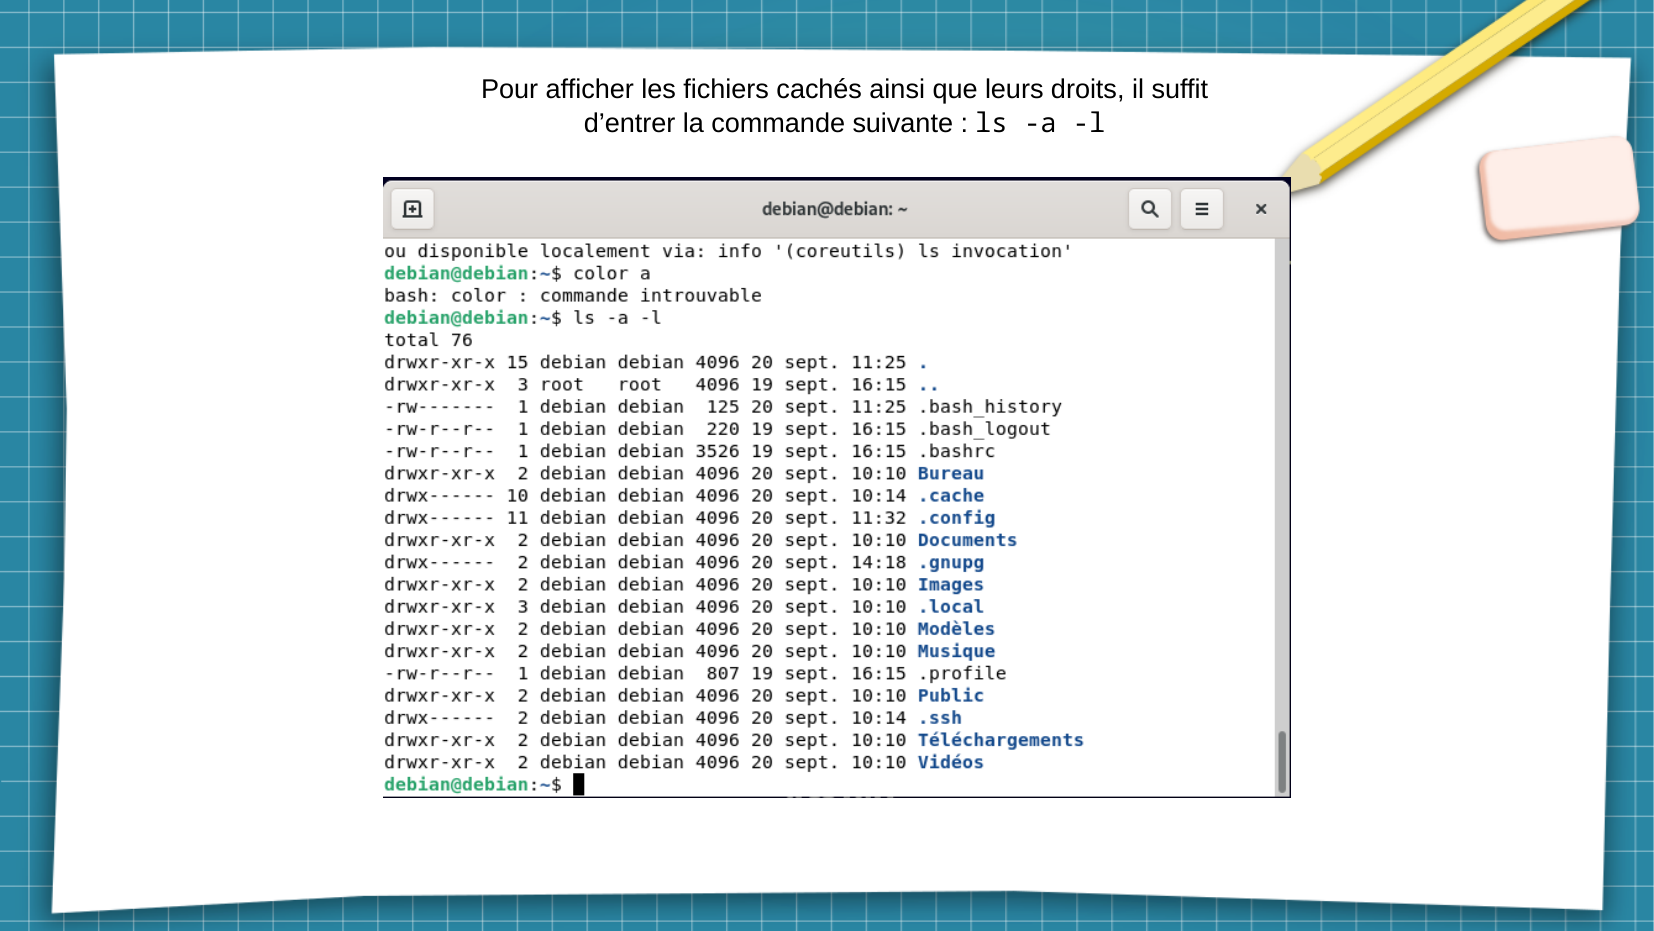

# Pour afficher les fichiers cachés ainsi que leurs droits, il suffit d’entrer la commande suivante : ls -a -l